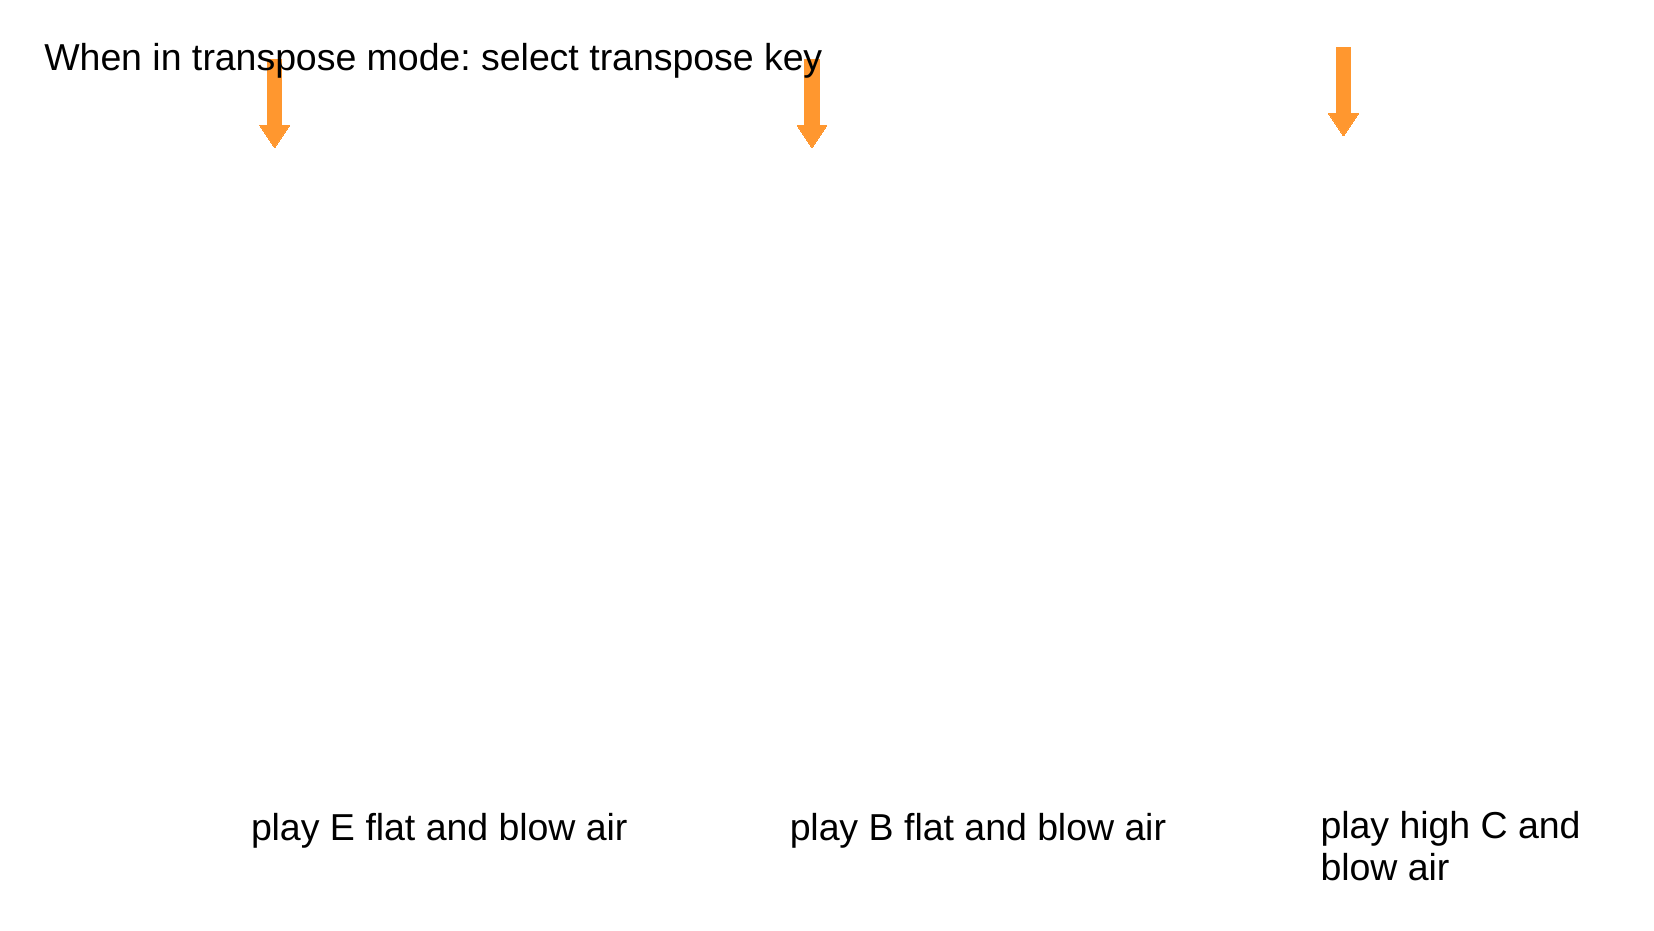

When in transpose mode: select transpose key
play high C and
blow air
play E flat and blow air
play B flat and blow air